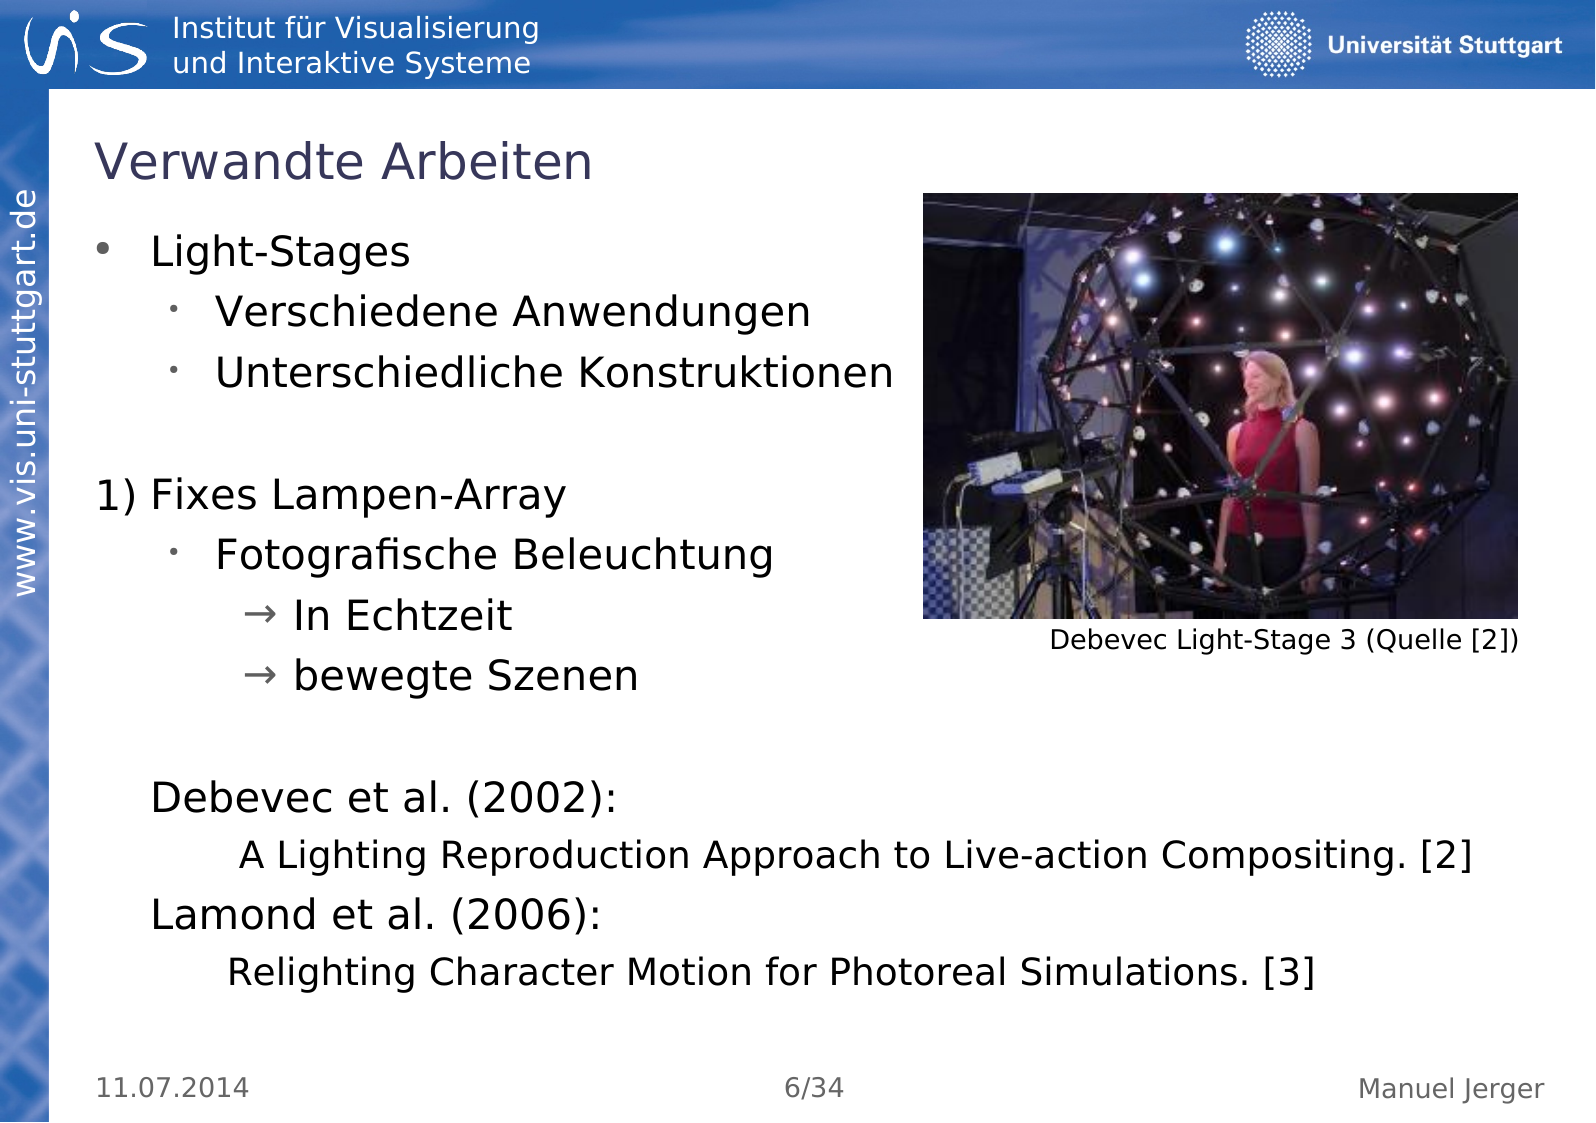

# Verwandte Arbeiten
Light-Stages
Verschiedene Anwendungen
Unterschiedliche Konstruktionen
Fixes Lampen-Array
Fotografische Beleuchtung
 In Echtzeit
 bewegte Szenen
Debevec et al. (2002):
 A Lighting Reproduction Approach to Live-action Compositing. [2]
Lamond et al. (2006):
 Relighting Character Motion for Photoreal Simulations. [3]
1)
Debevec Light-Stage 3 (Quelle [2])